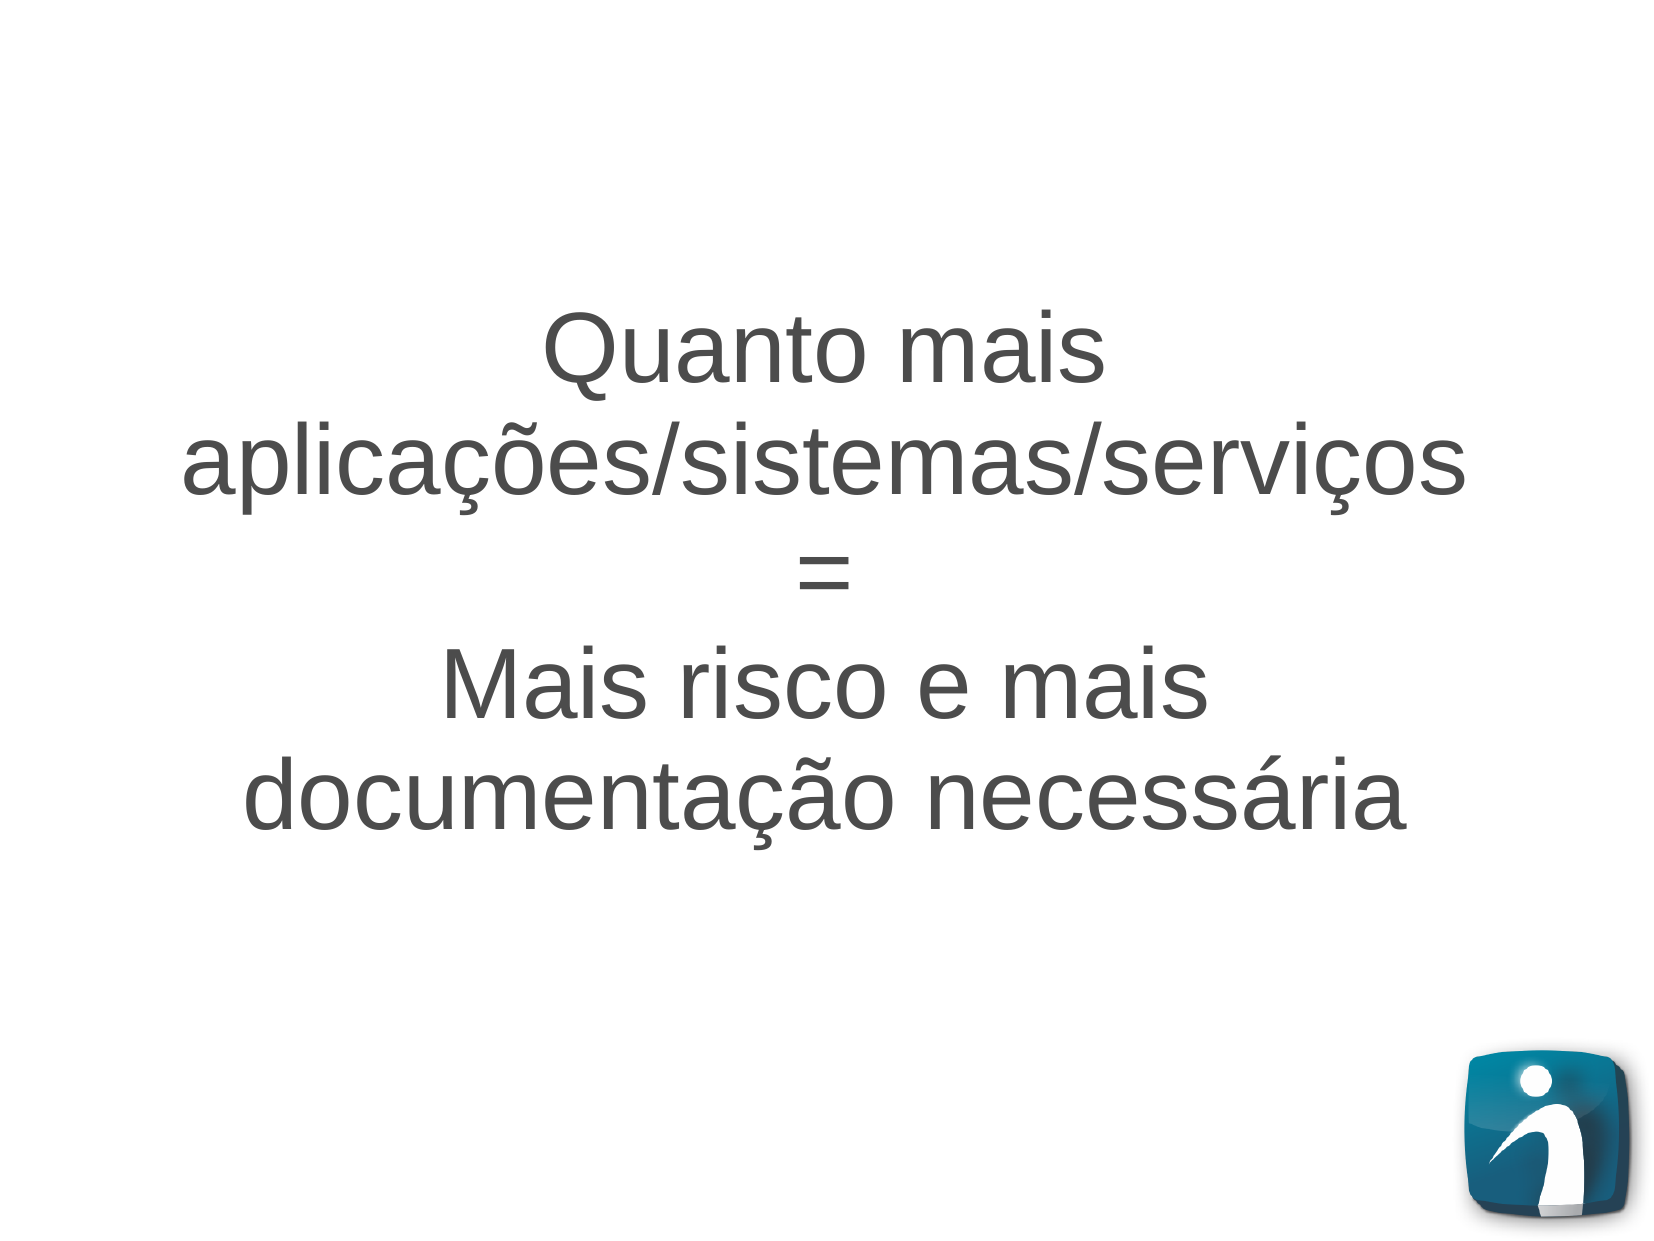

Quanto mais aplicações/sistemas/serviços=
Mais risco e mais documentação necessária